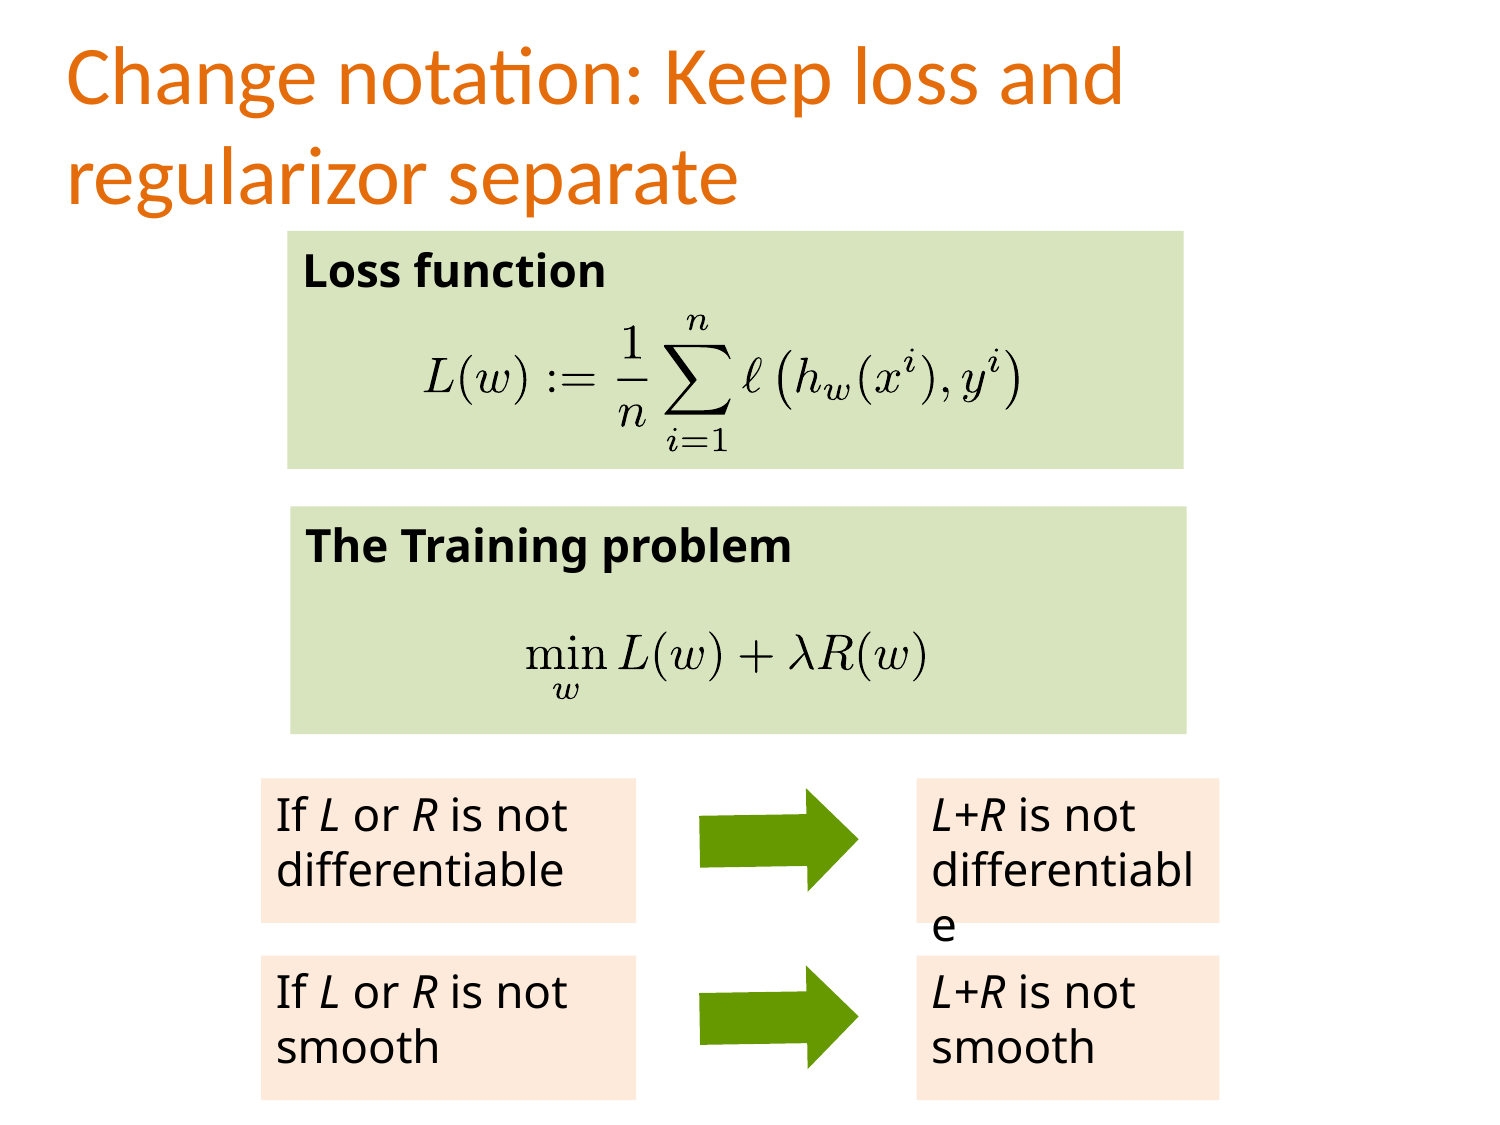

Change notation: Keep loss and regularizor separate
Loss function
The Training problem
Why not keep them separate?
If L or R is not differentiable
L+R is not differentiable
If L or R is not smooth
L+R is not smooth